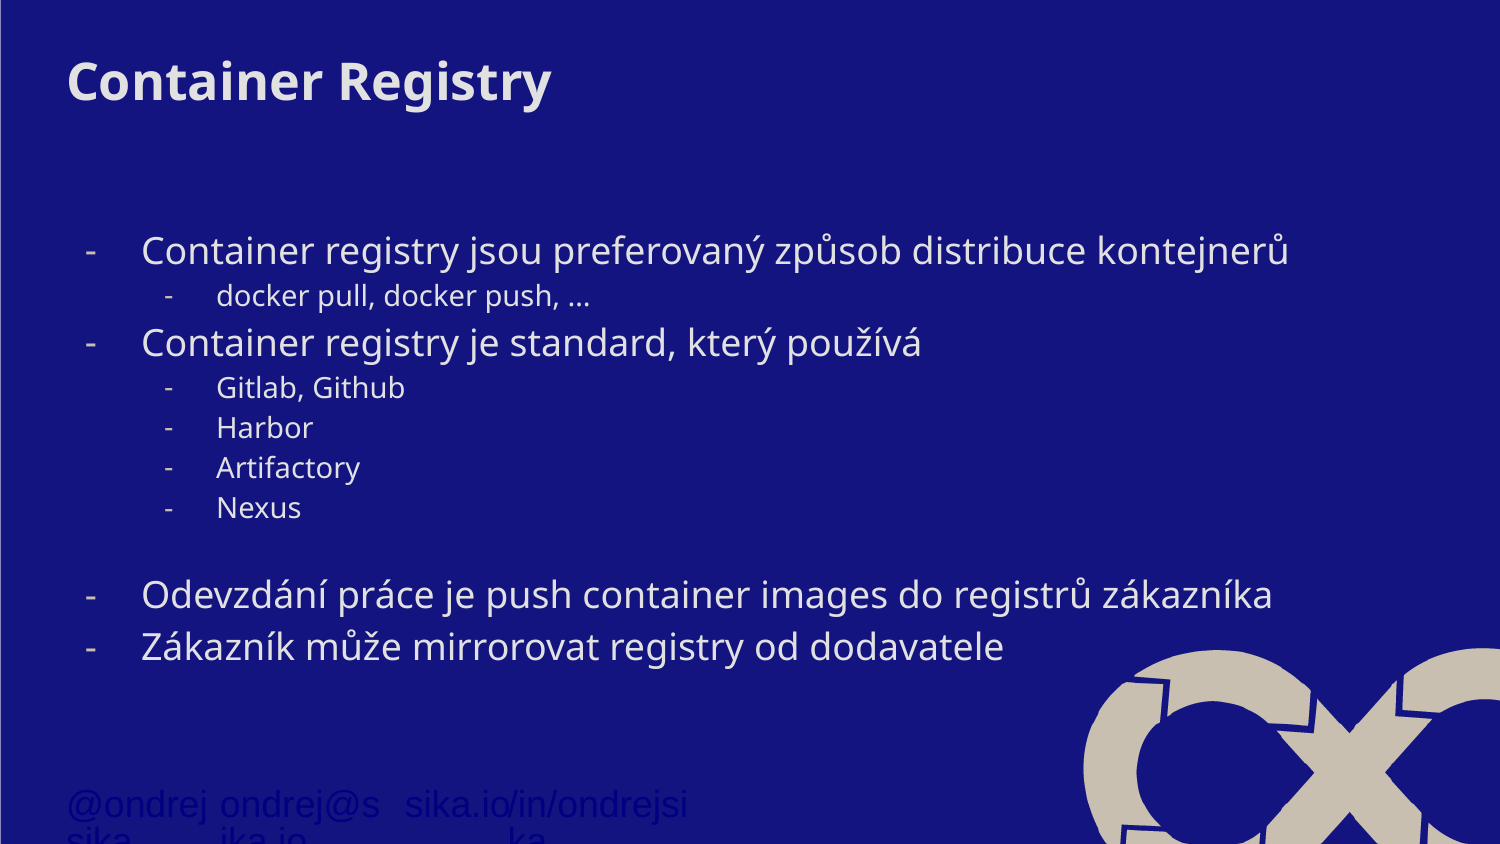

# Container Registry
Container registry jsou preferovaný způsob distribuce kontejnerů
docker pull, docker push, …
Container registry je standard, který používá
Gitlab, Github
Harbor
Artifactory
Nexus
Odevzdání práce je push container images do registrů zákazníka
Zákazník může mirrorovat registry od dodavatele